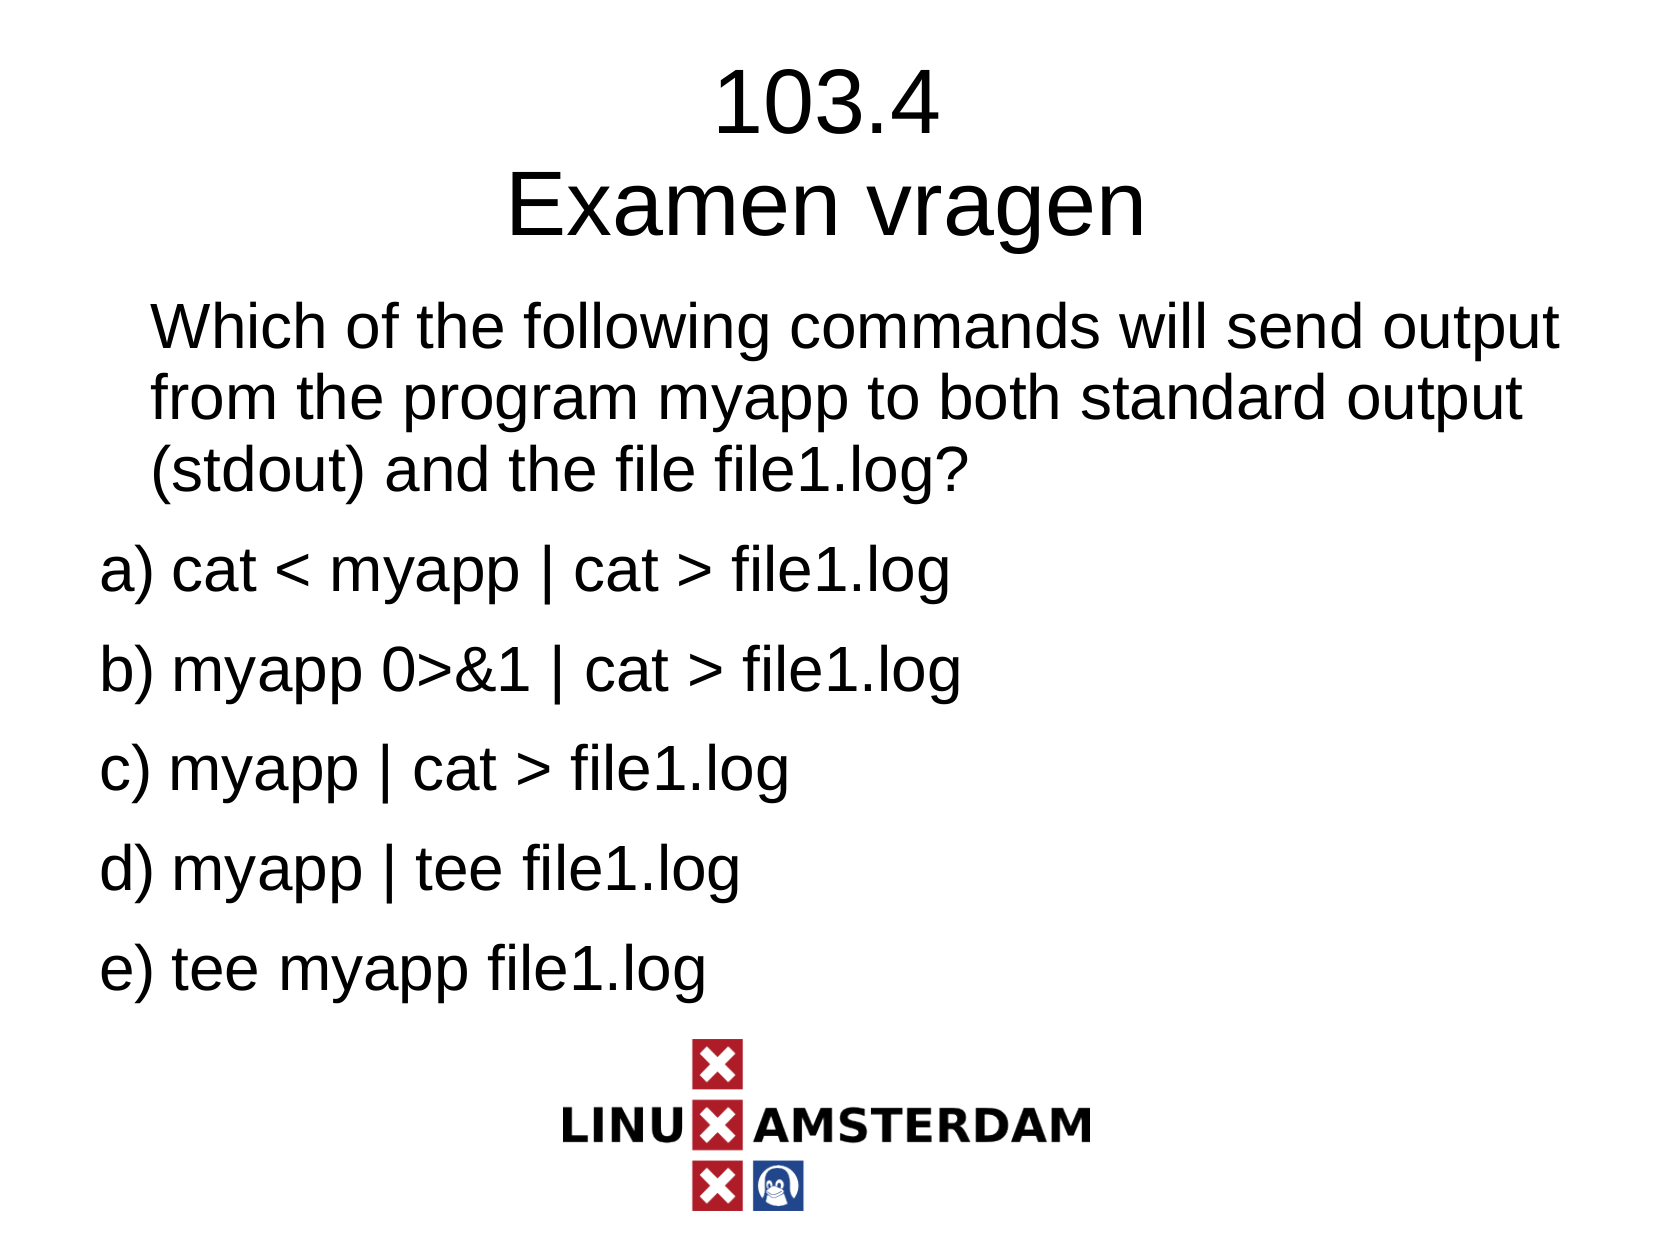

# 103.4 Examen vragen
Which of the following commands will send output from the program myapp to both standard output (stdout) and the file file1.log?
 cat < myapp | cat > file1.log
 myapp 0>&1 | cat > file1.log
 myapp | cat > file1.log
 myapp | tee file1.log
 tee myapp file1.log